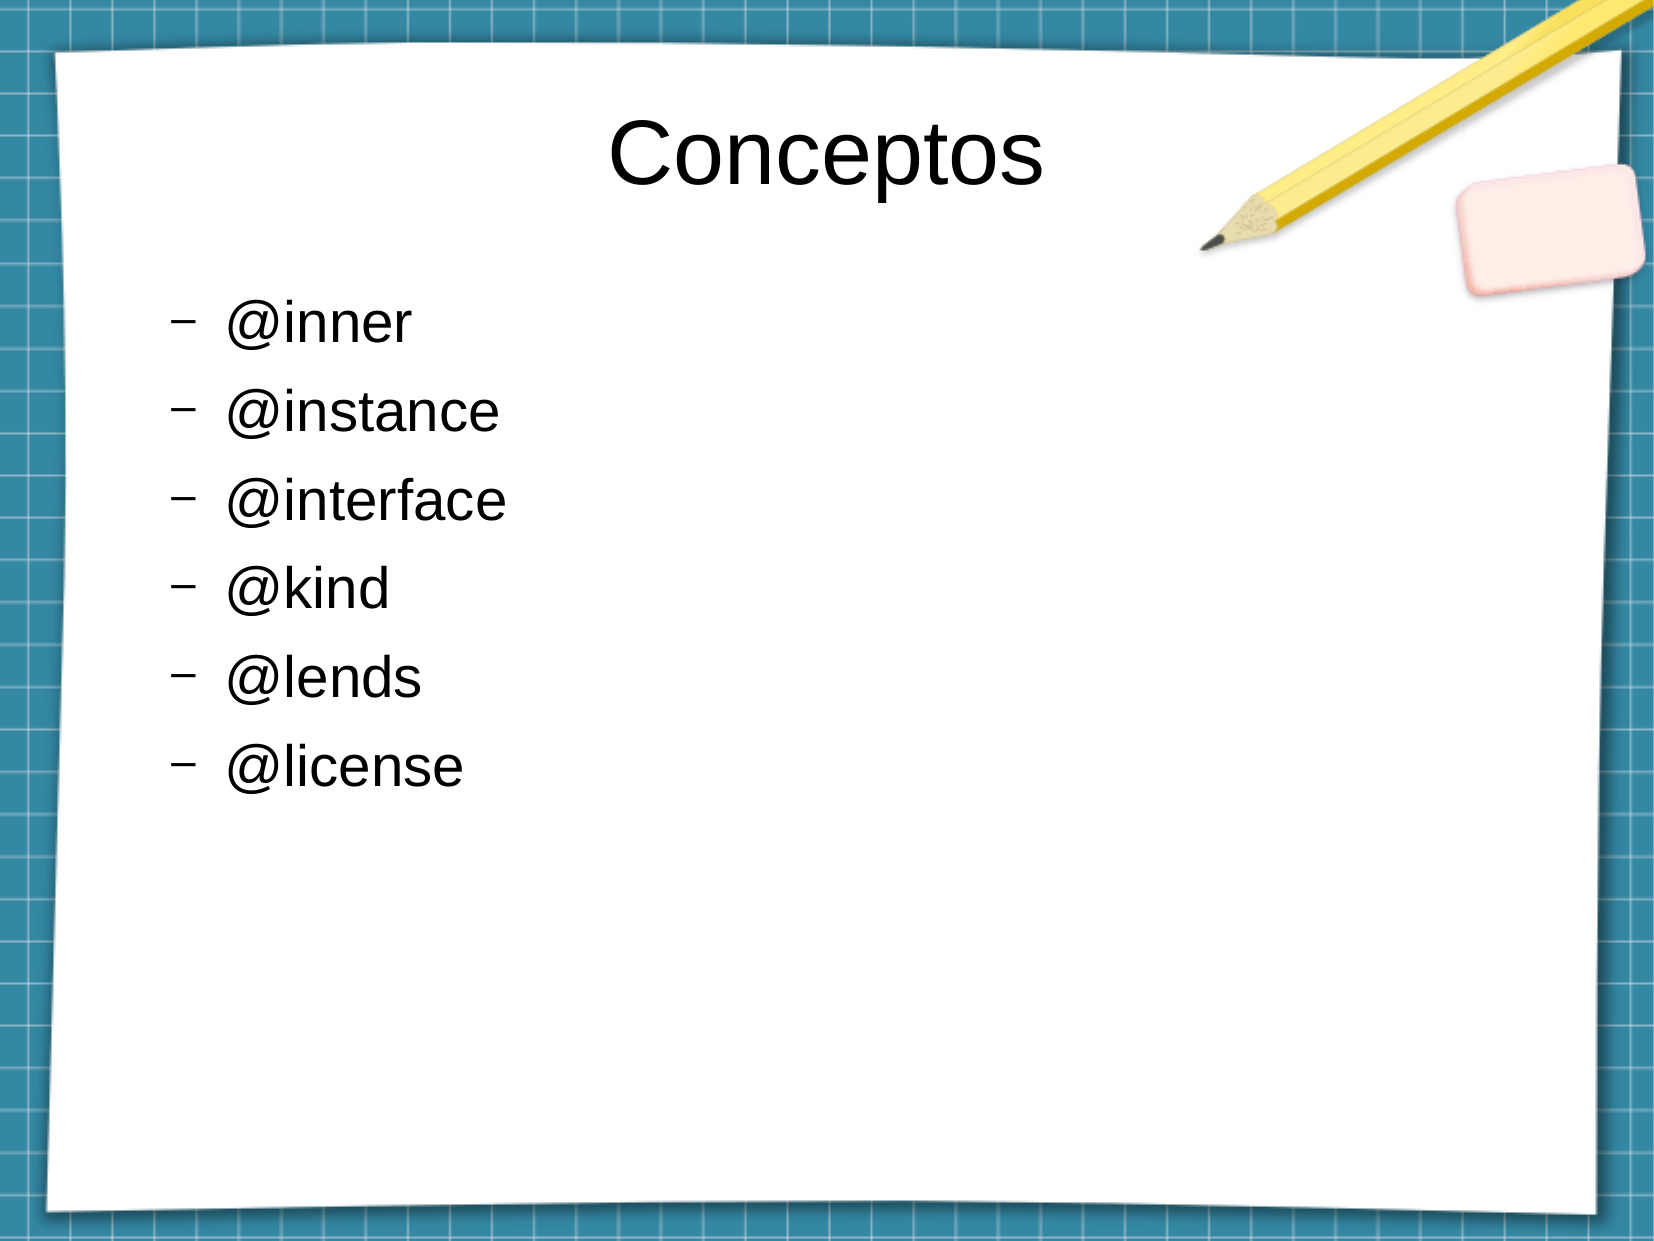

# Conceptos
@inner
@instance
@interface
@kind
@lends
@license